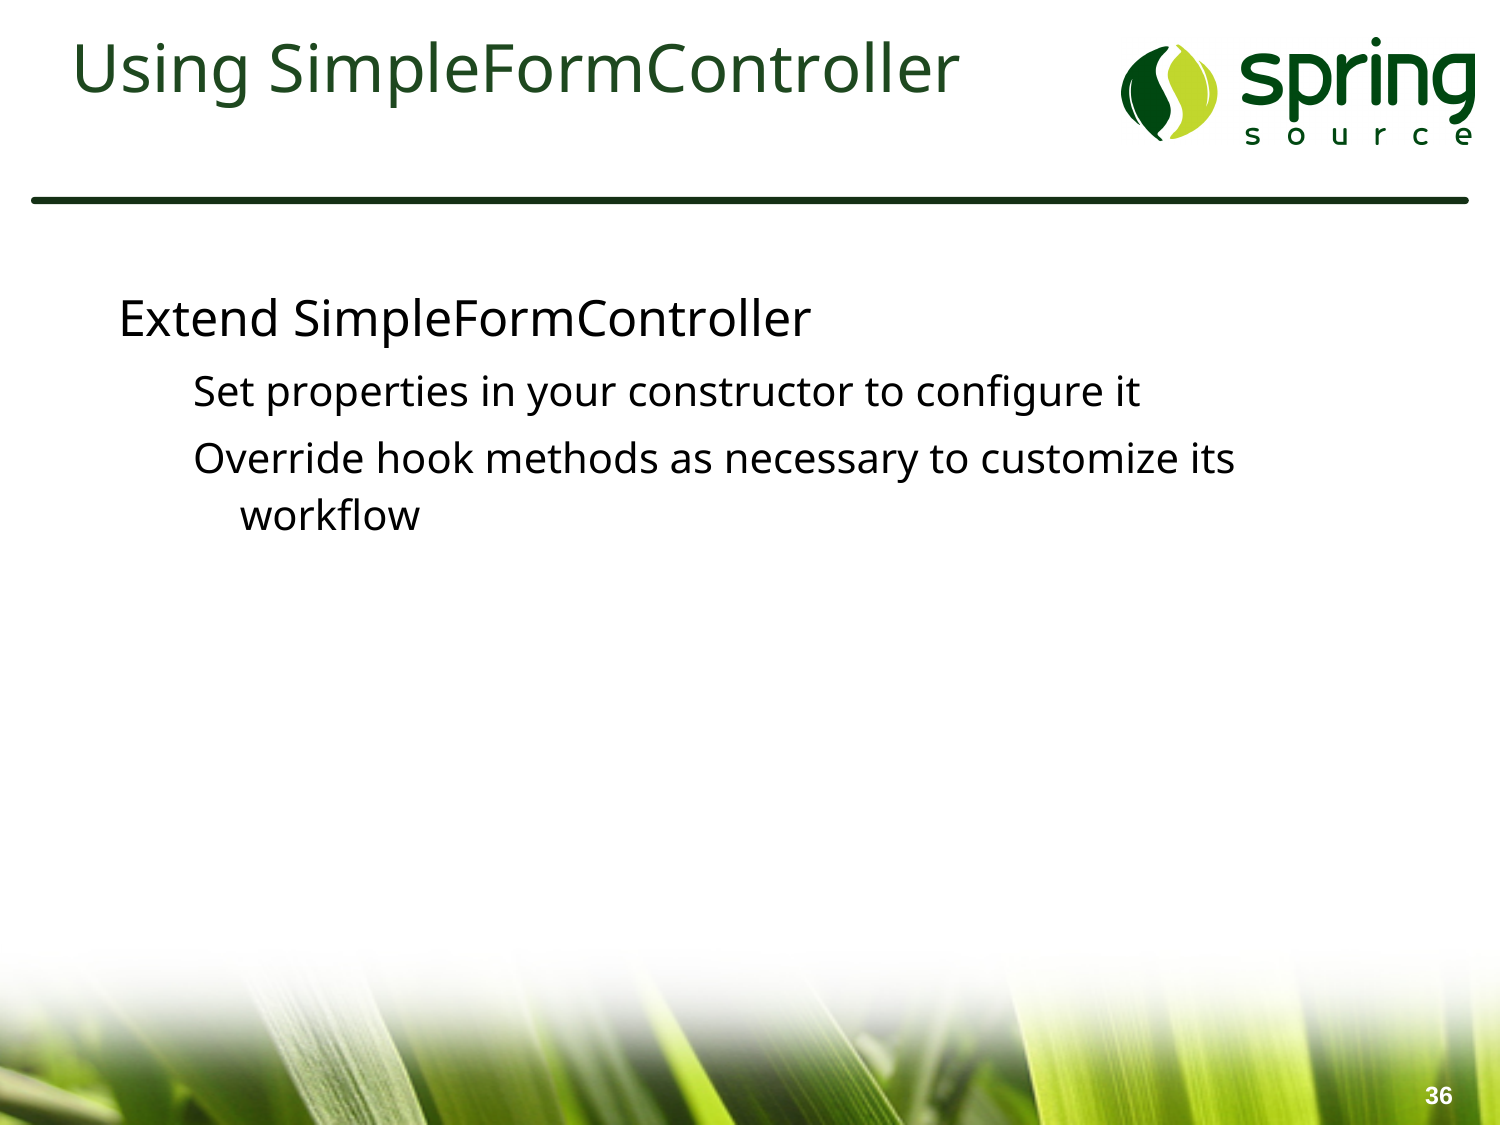

# Using SimpleFormController
Extend SimpleFormController
Set properties in your constructor to configure it
Override hook methods as necessary to customize its workflow